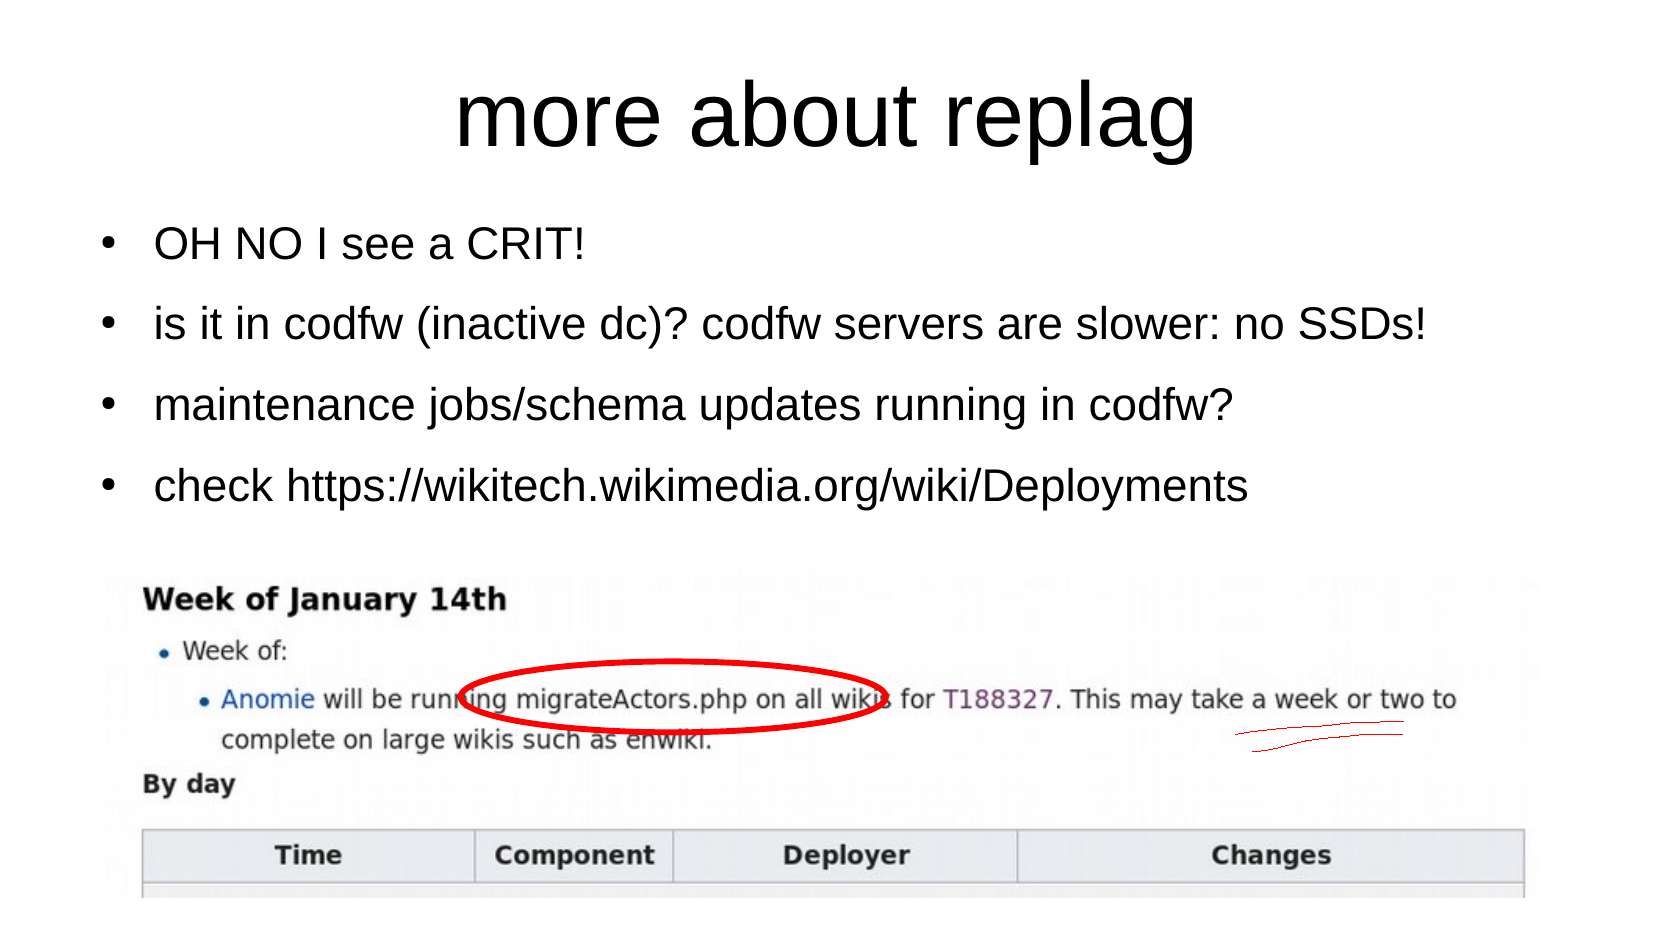

# more about replag
OH NO I see a CRIT!
is it in codfw (inactive dc)? codfw servers are slower: no SSDs!
maintenance jobs/schema updates running in codfw?
check https://wikitech.wikimedia.org/wiki/Deployments